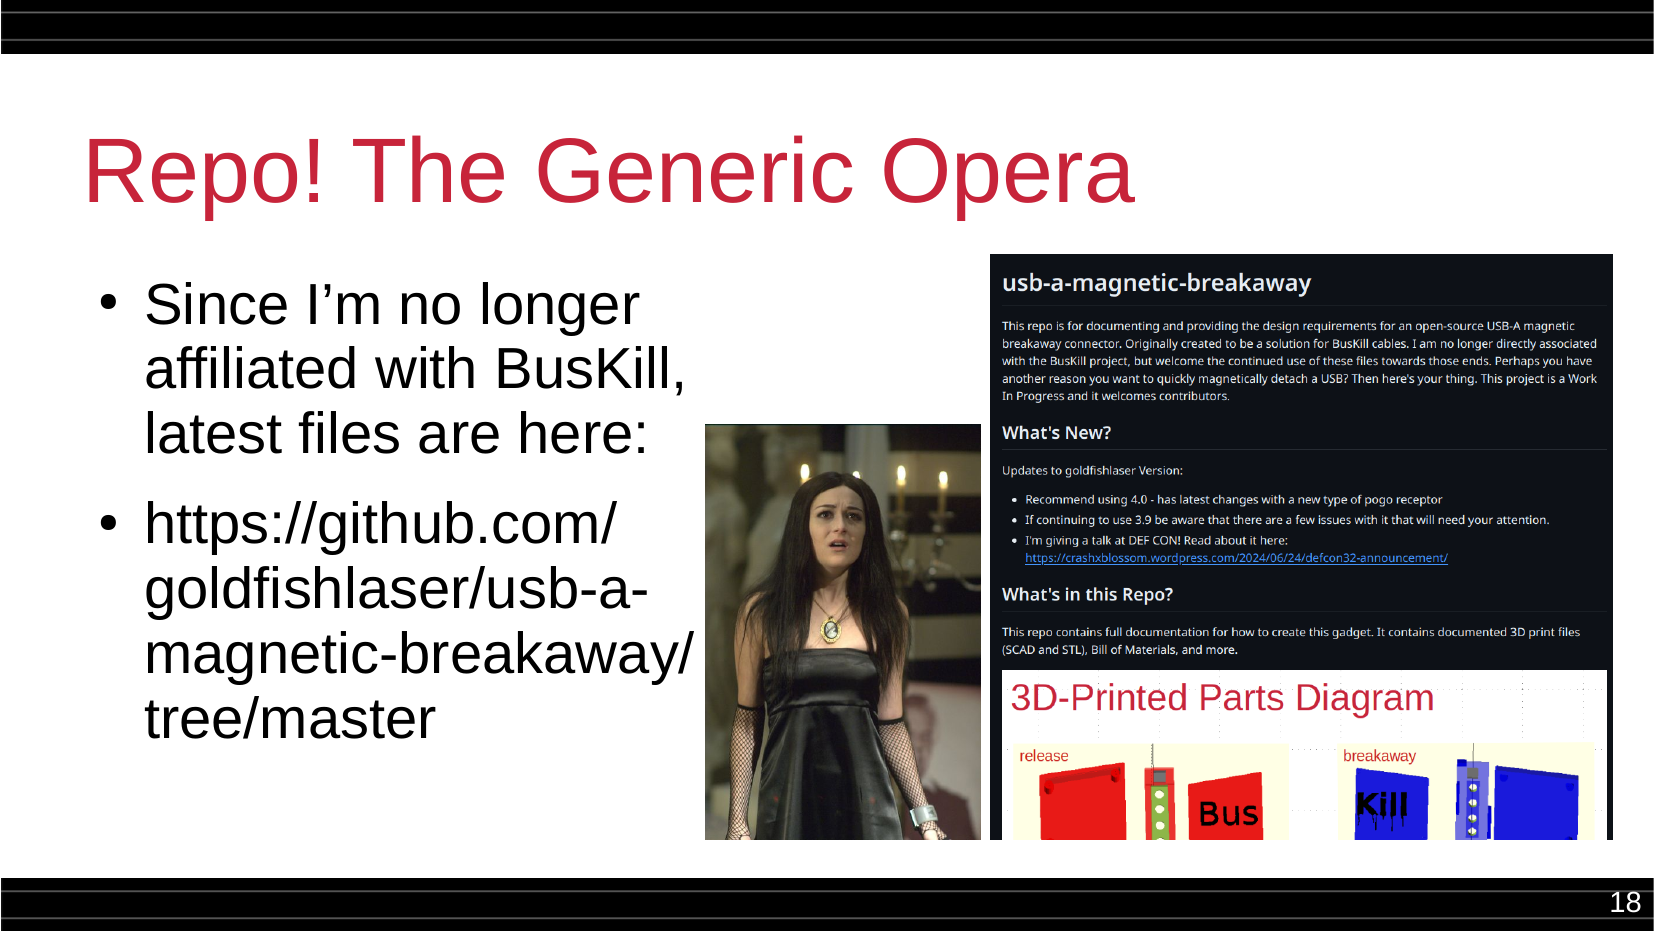

# Repo! The Generic Opera
Since I’m no longer affiliated with BusKill, latest files are here:
https://github.com/goldfishlaser/usb-a-magnetic-breakaway/tree/master